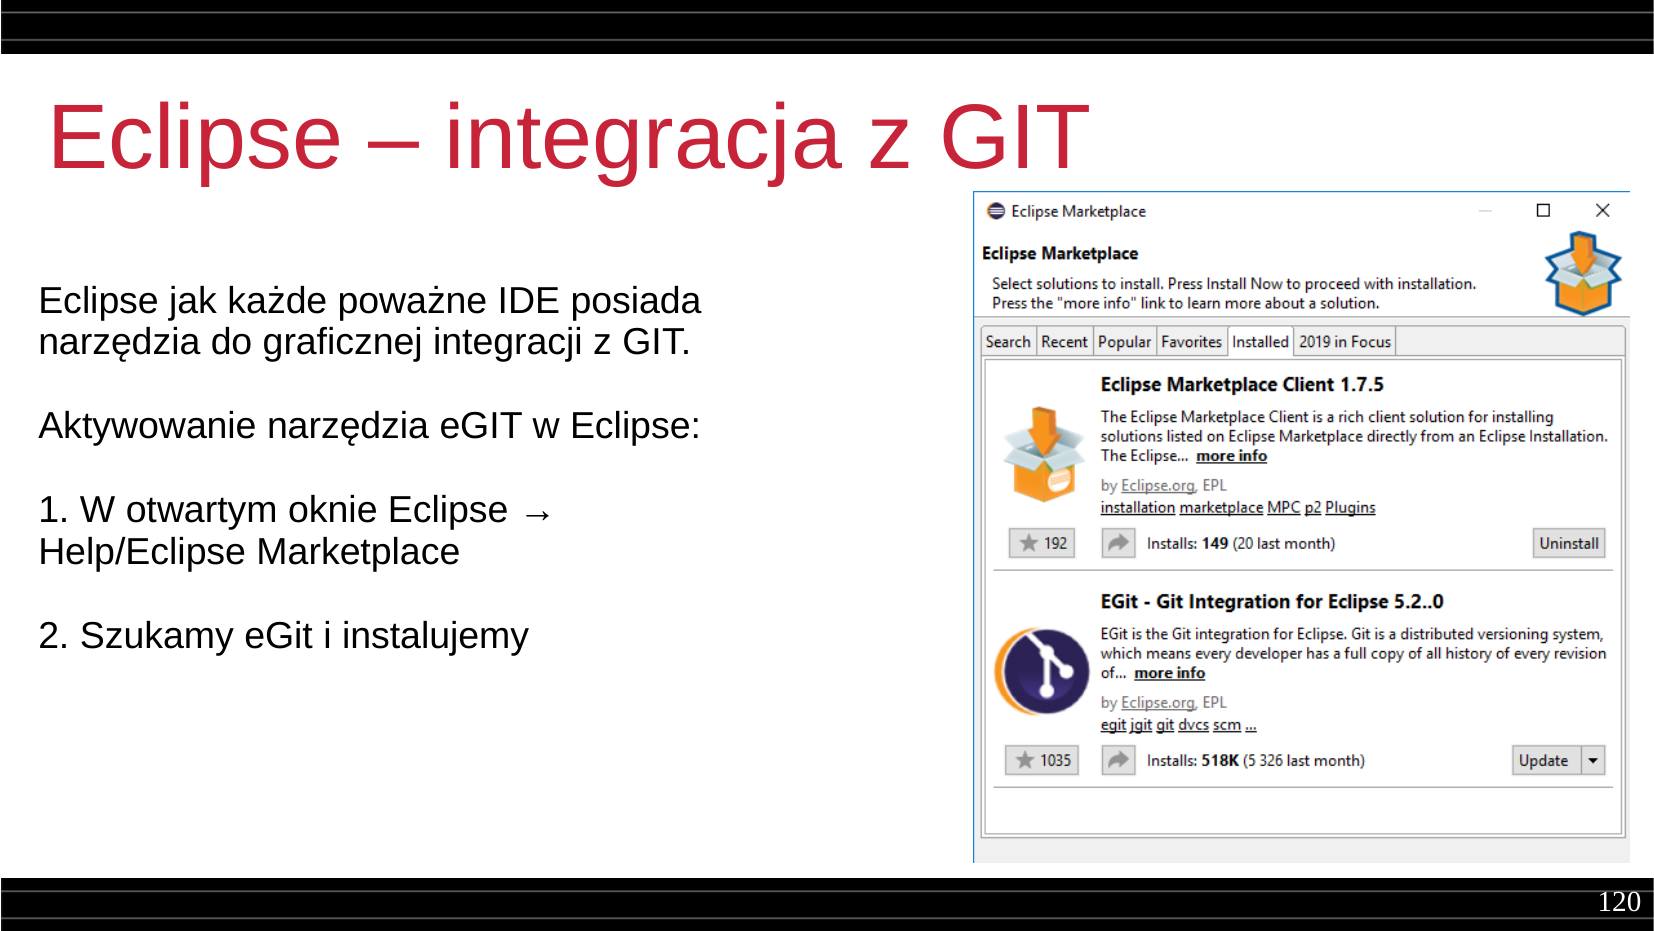

# Eclipse – integracja z GIT
Eclipse jak każde poważne IDE posiada narzędzia do graficznej integracji z GIT.
Aktywowanie narzędzia eGIT w Eclipse:
1. W otwartym oknie Eclipse → Help/Eclipse Marketplace
2. Szukamy eGit i instalujemy